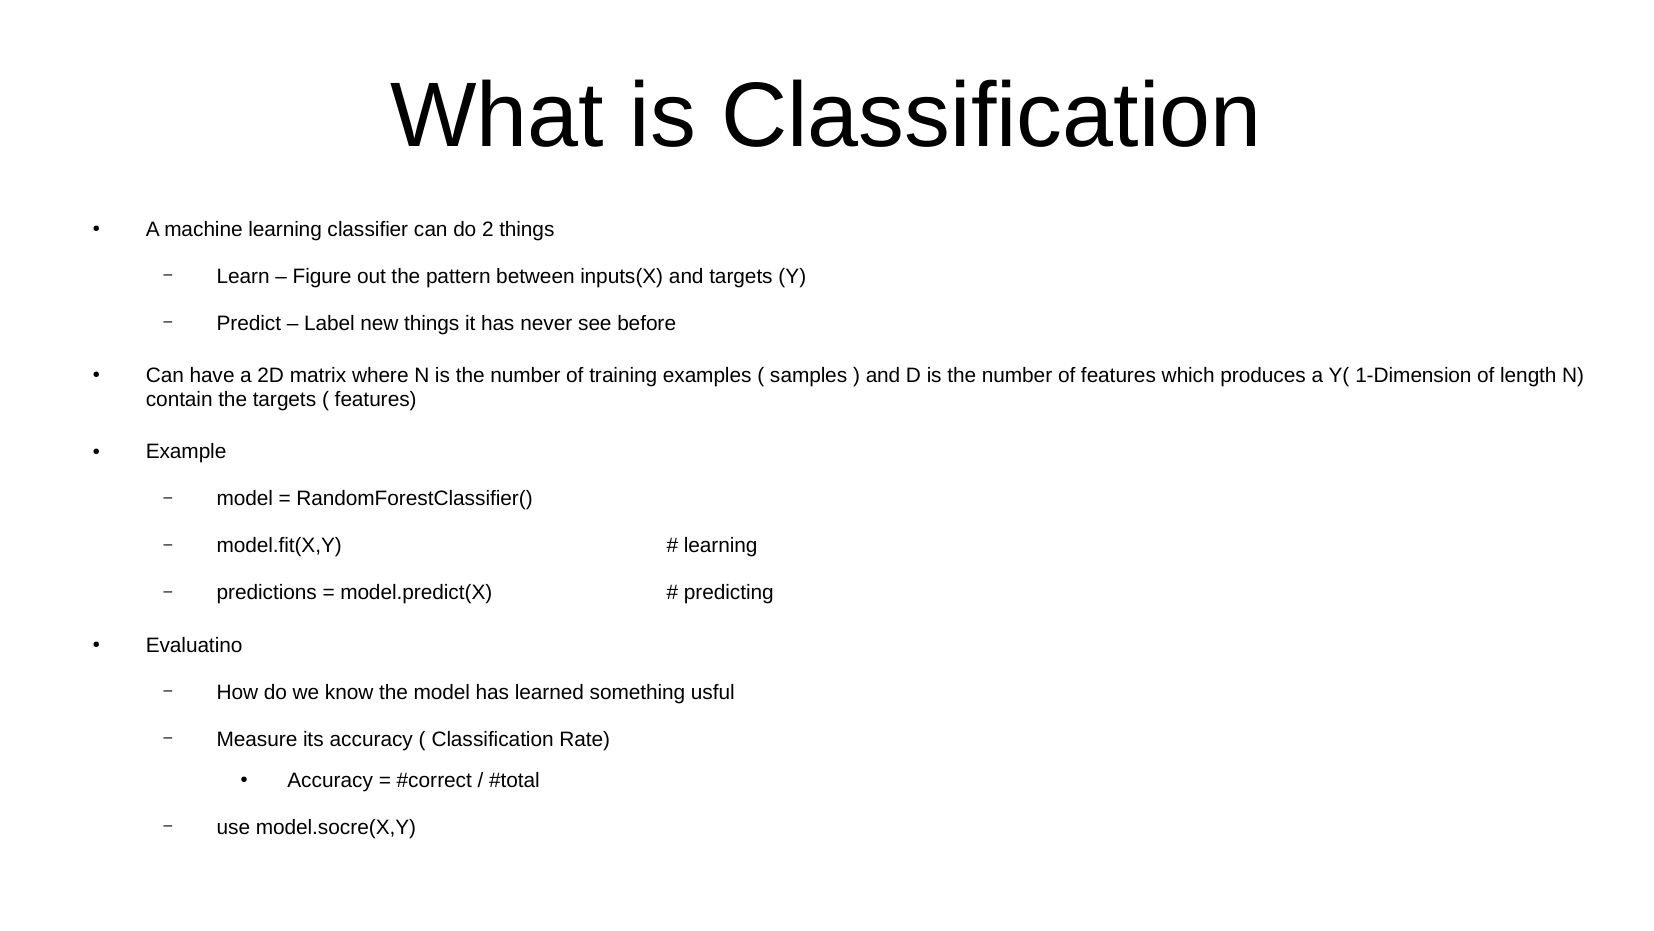

# What is Classification
A machine learning classifier can do 2 things
Learn – Figure out the pattern between inputs(X) and targets (Y)
Predict – Label new things it has never see before
Can have a 2D matrix where N is the number of training examples ( samples ) and D is the number of features which produces a Y( 1-Dimension of length N) contain the targets ( features)
Example
model = RandomForestClassifier()
model.fit(X,Y) 					# learning
predictions = model.predict(X)			# predicting
Evaluatino
How do we know the model has learned something usful
Measure its accuracy ( Classification Rate)
Accuracy = #correct / #total
use model.socre(X,Y)